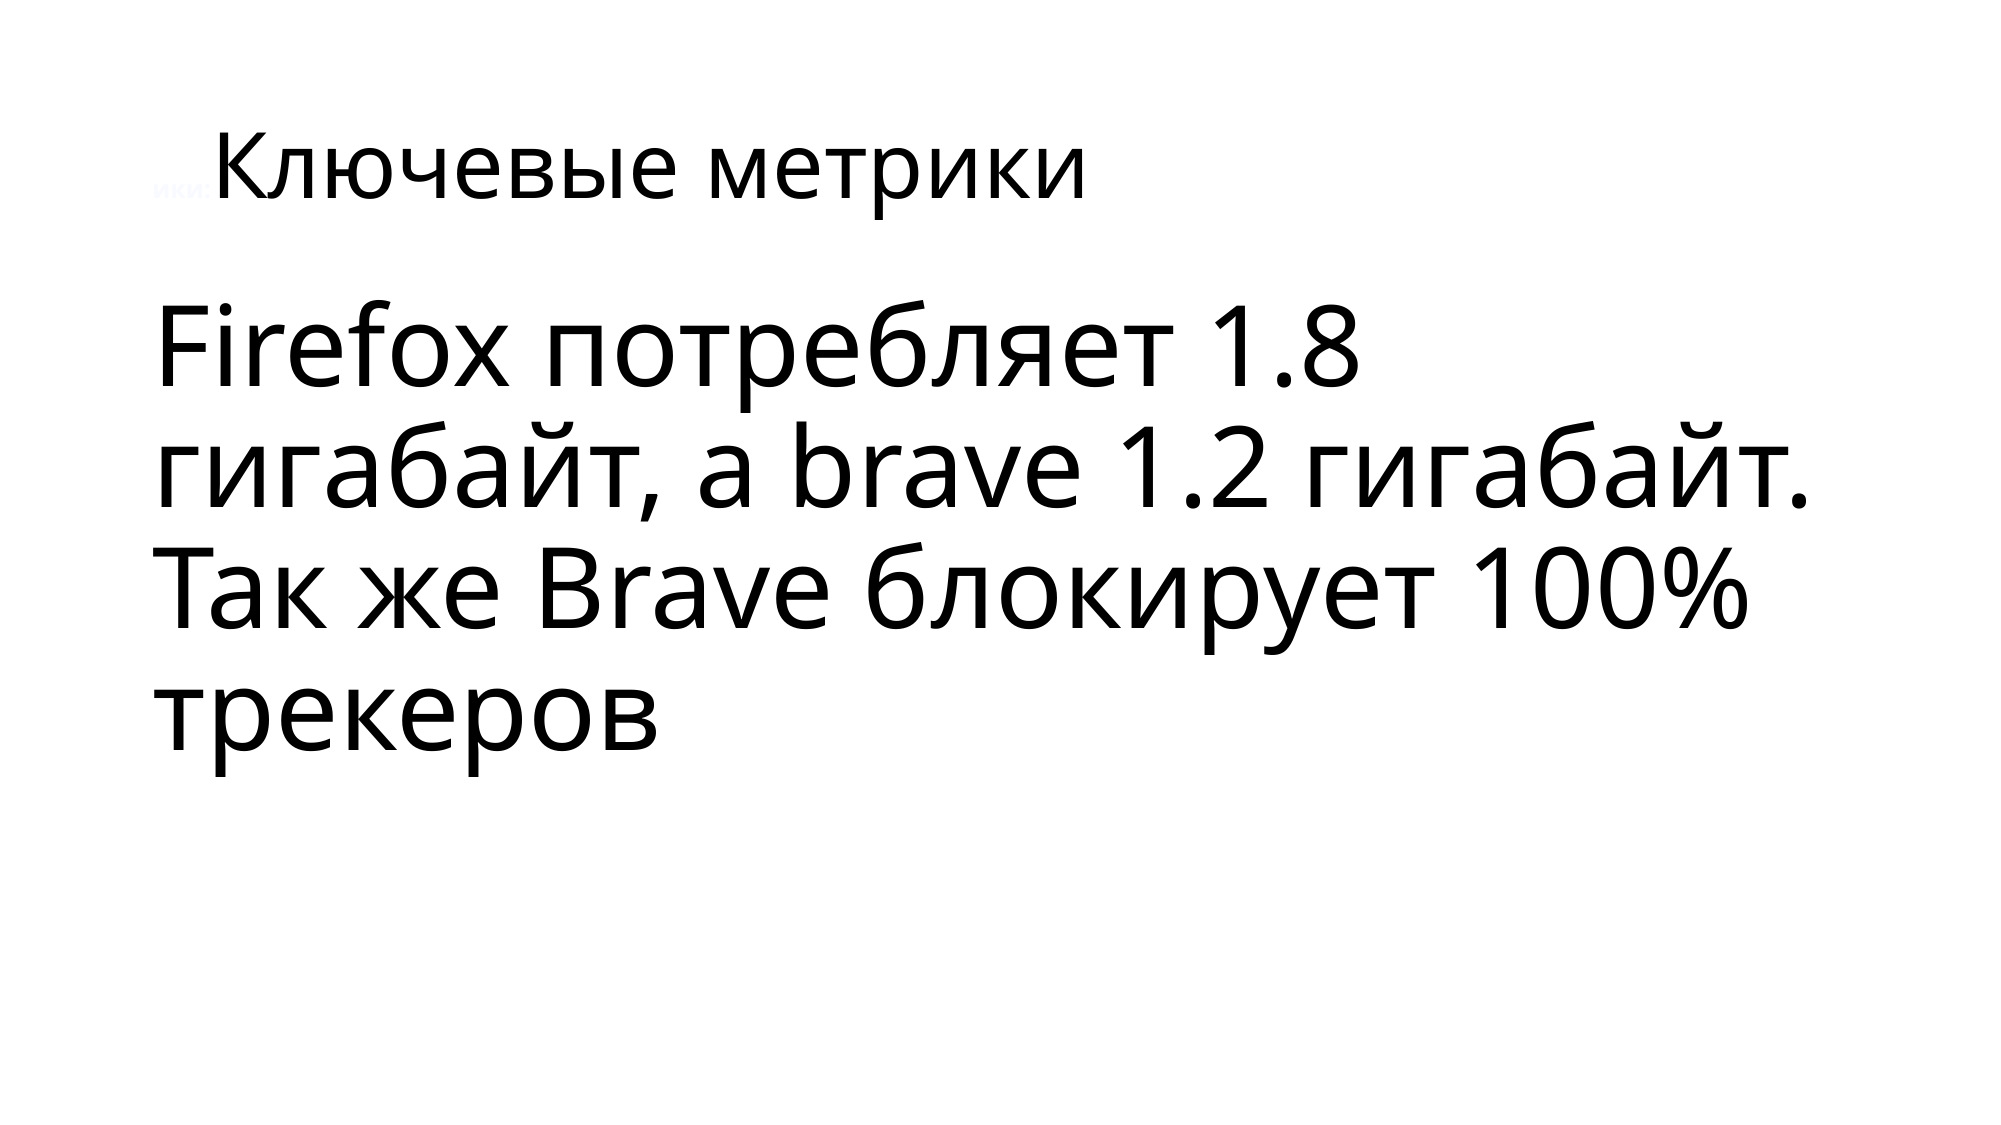

# ики:Ключевые метрики
Firefox потребляет 1.8 гигабайт, а brave 1.2 гигабайт.
Так же Brave блокирует 100% трекеров